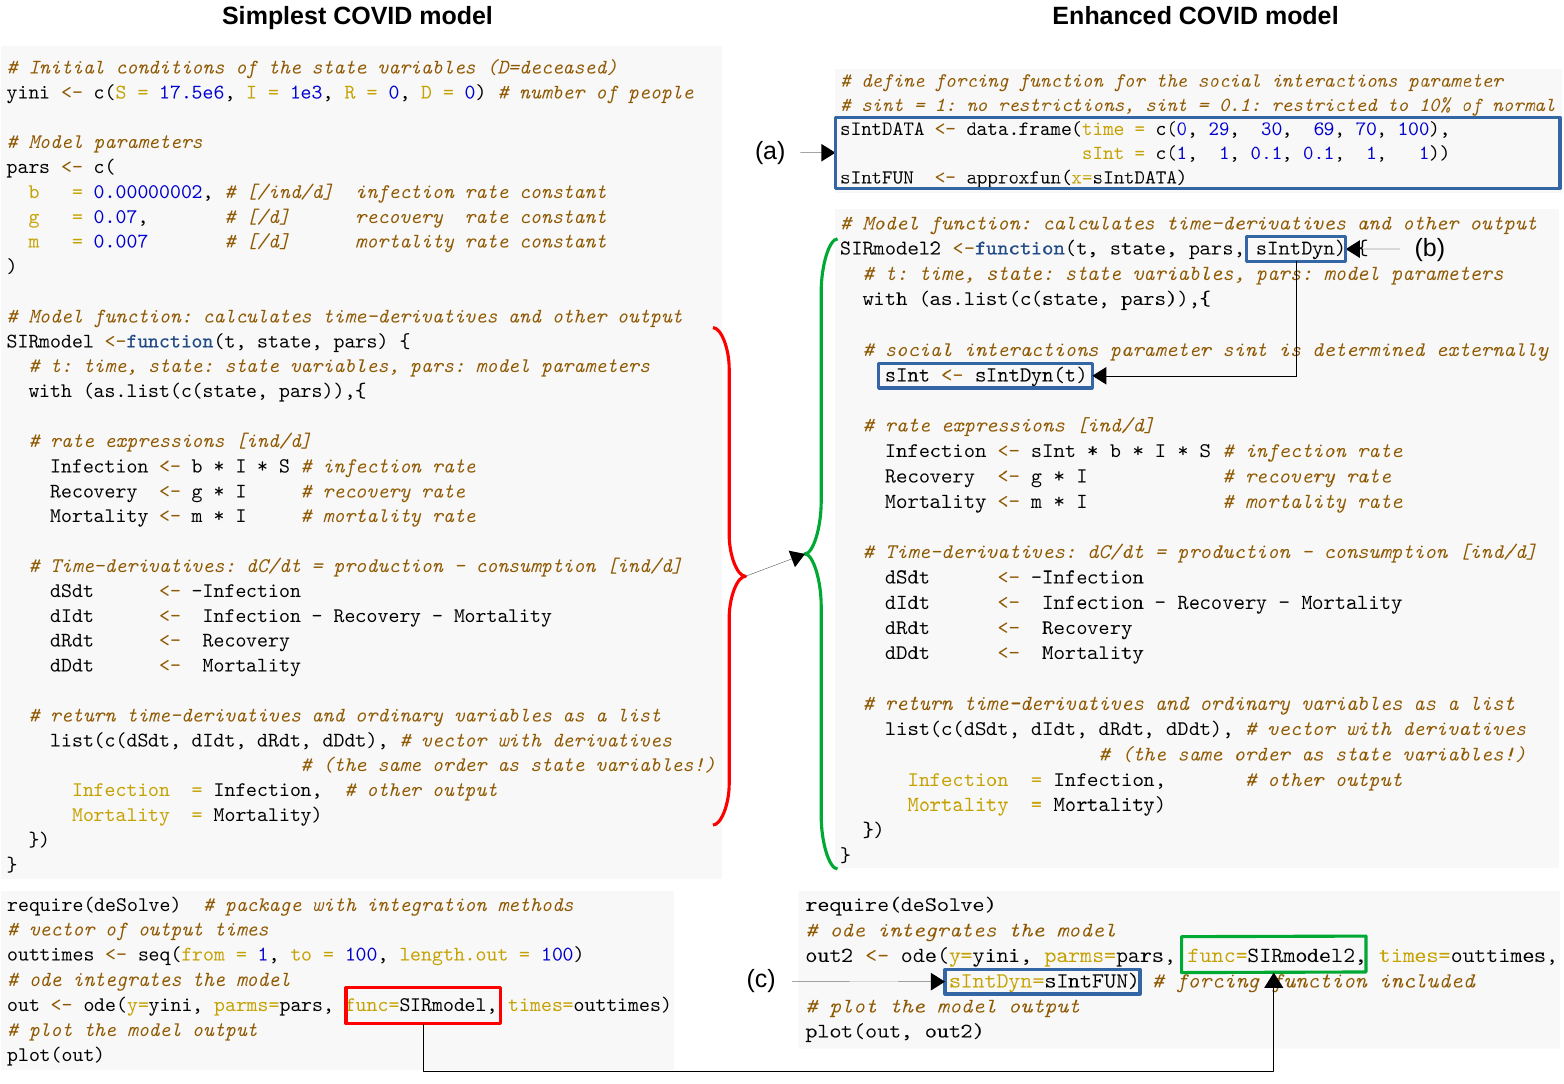

Enhanced COVID model
Simplest COVID model
(a)
(b)
(c)